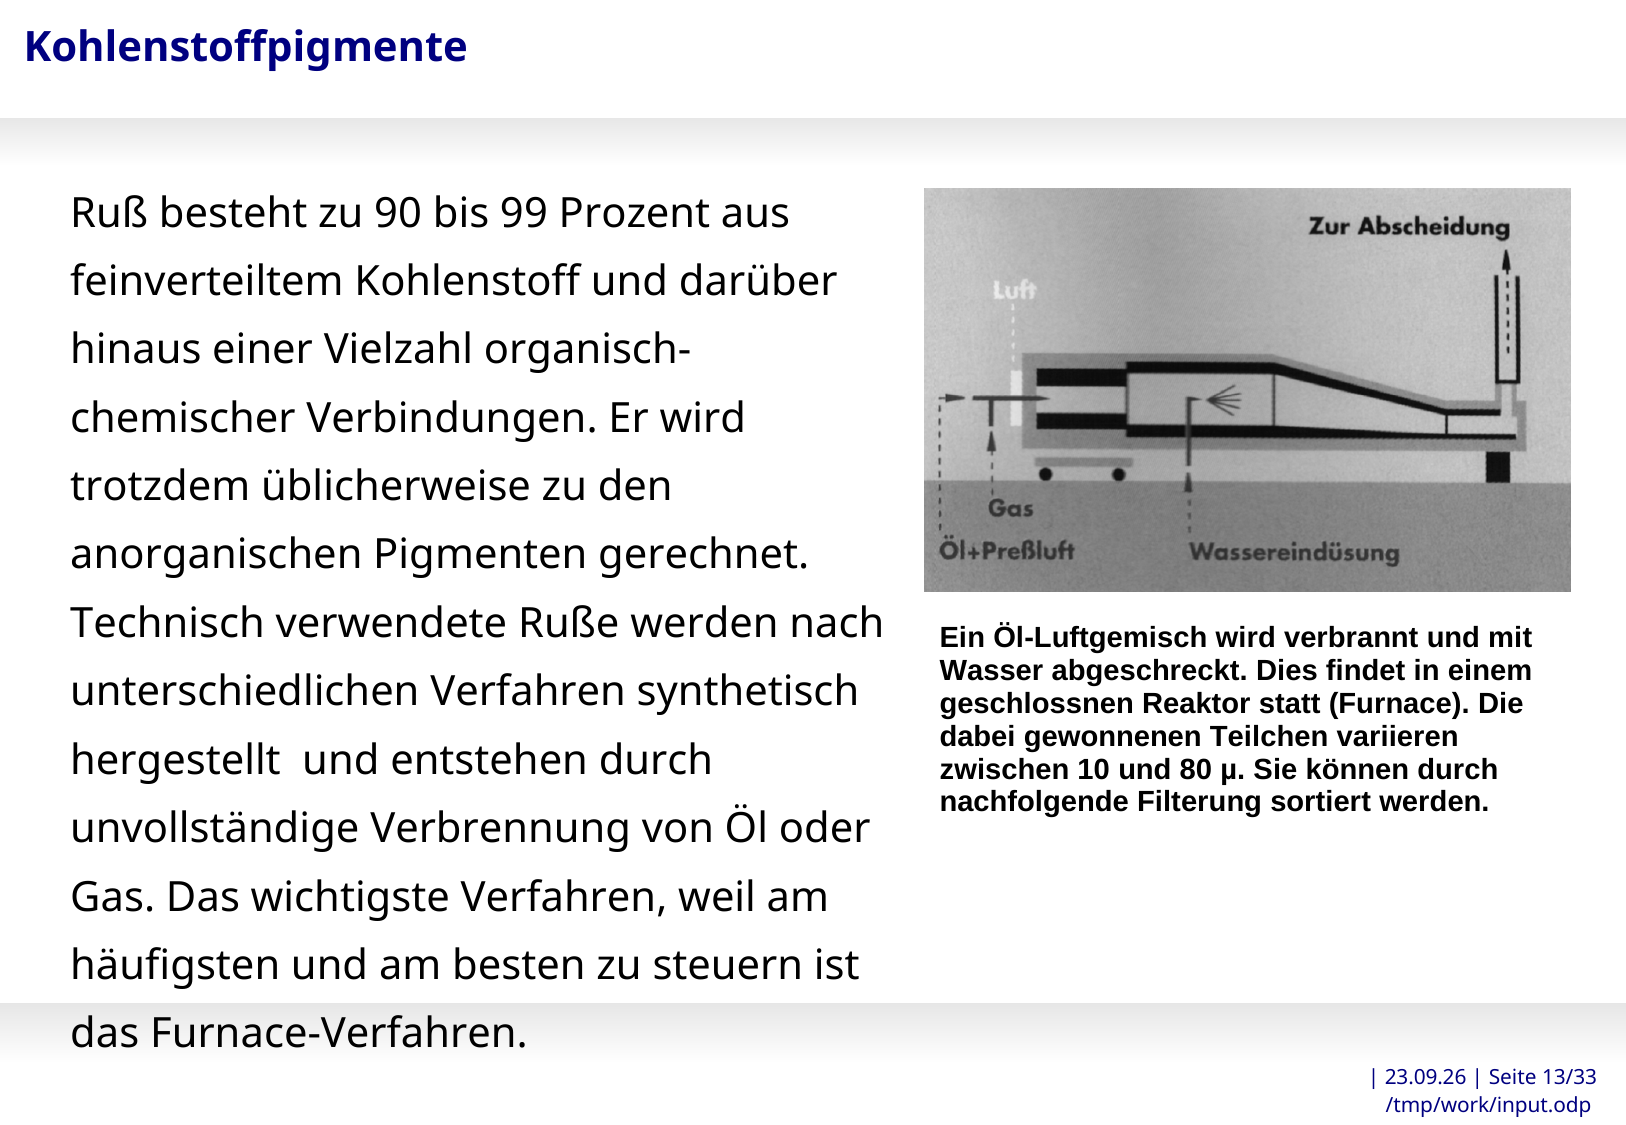

# Kohlenstoffpigmente
Ruß besteht zu 90 bis 99 Prozent aus feinverteiltem Kohlenstoff und darüber hinaus einer Vielzahl organisch-chemischer Verbindungen. Er wird trotzdem üblicherweise zu den anorganischen Pigmenten gerechnet.
Technisch verwendete Ruße werden nach unterschiedlichen Verfahren synthetisch hergestellt und entstehen durch unvollständige Verbrennung von Öl oder Gas. Das wichtigste Verfahren, weil am häufigsten und am besten zu steuern ist das Furnace-Verfahren.
Ein Öl-Luftgemisch wird verbrannt und mit Wasser abgeschreckt. Dies findet in einem geschlossnen Reaktor statt (Furnace). Die dabei gewonnenen Teilchen variieren zwischen 10 und 80 µ. Sie können durch nachfolgende Filterung sortiert werden.